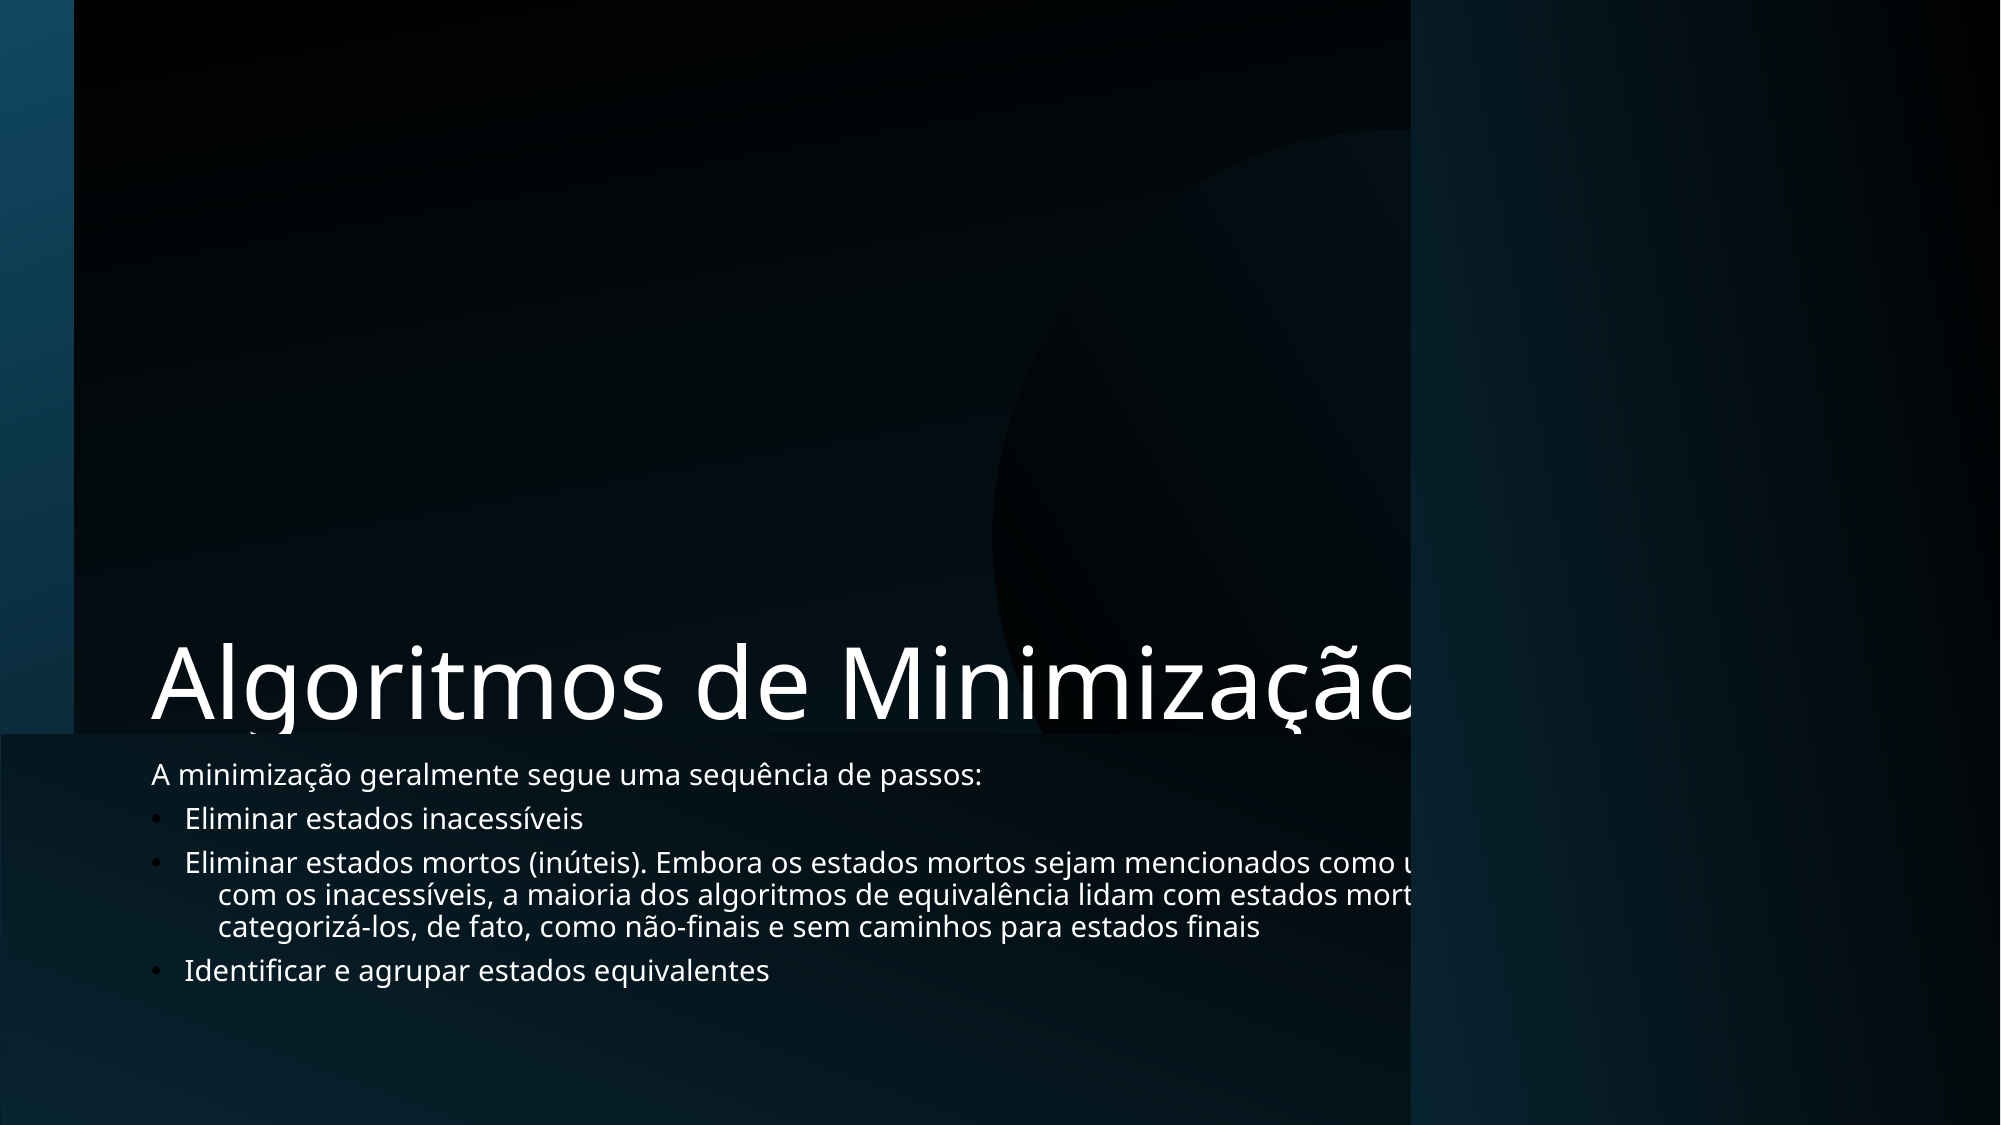

# Algoritmos de Minimização
A minimização geralmente segue uma sequência de passos:
Eliminar estados inacessíveis
Eliminar estados mortos (inúteis). Embora os estados mortos sejam mencionados como um tipo a ser removido junto com os inacessíveis, a maioria dos algoritmos de equivalência lidam com estados mortos naturalmente ao categorizá-los, de fato, como não-finais e sem caminhos para estados finais
Identificar e agrupar estados equivalentes